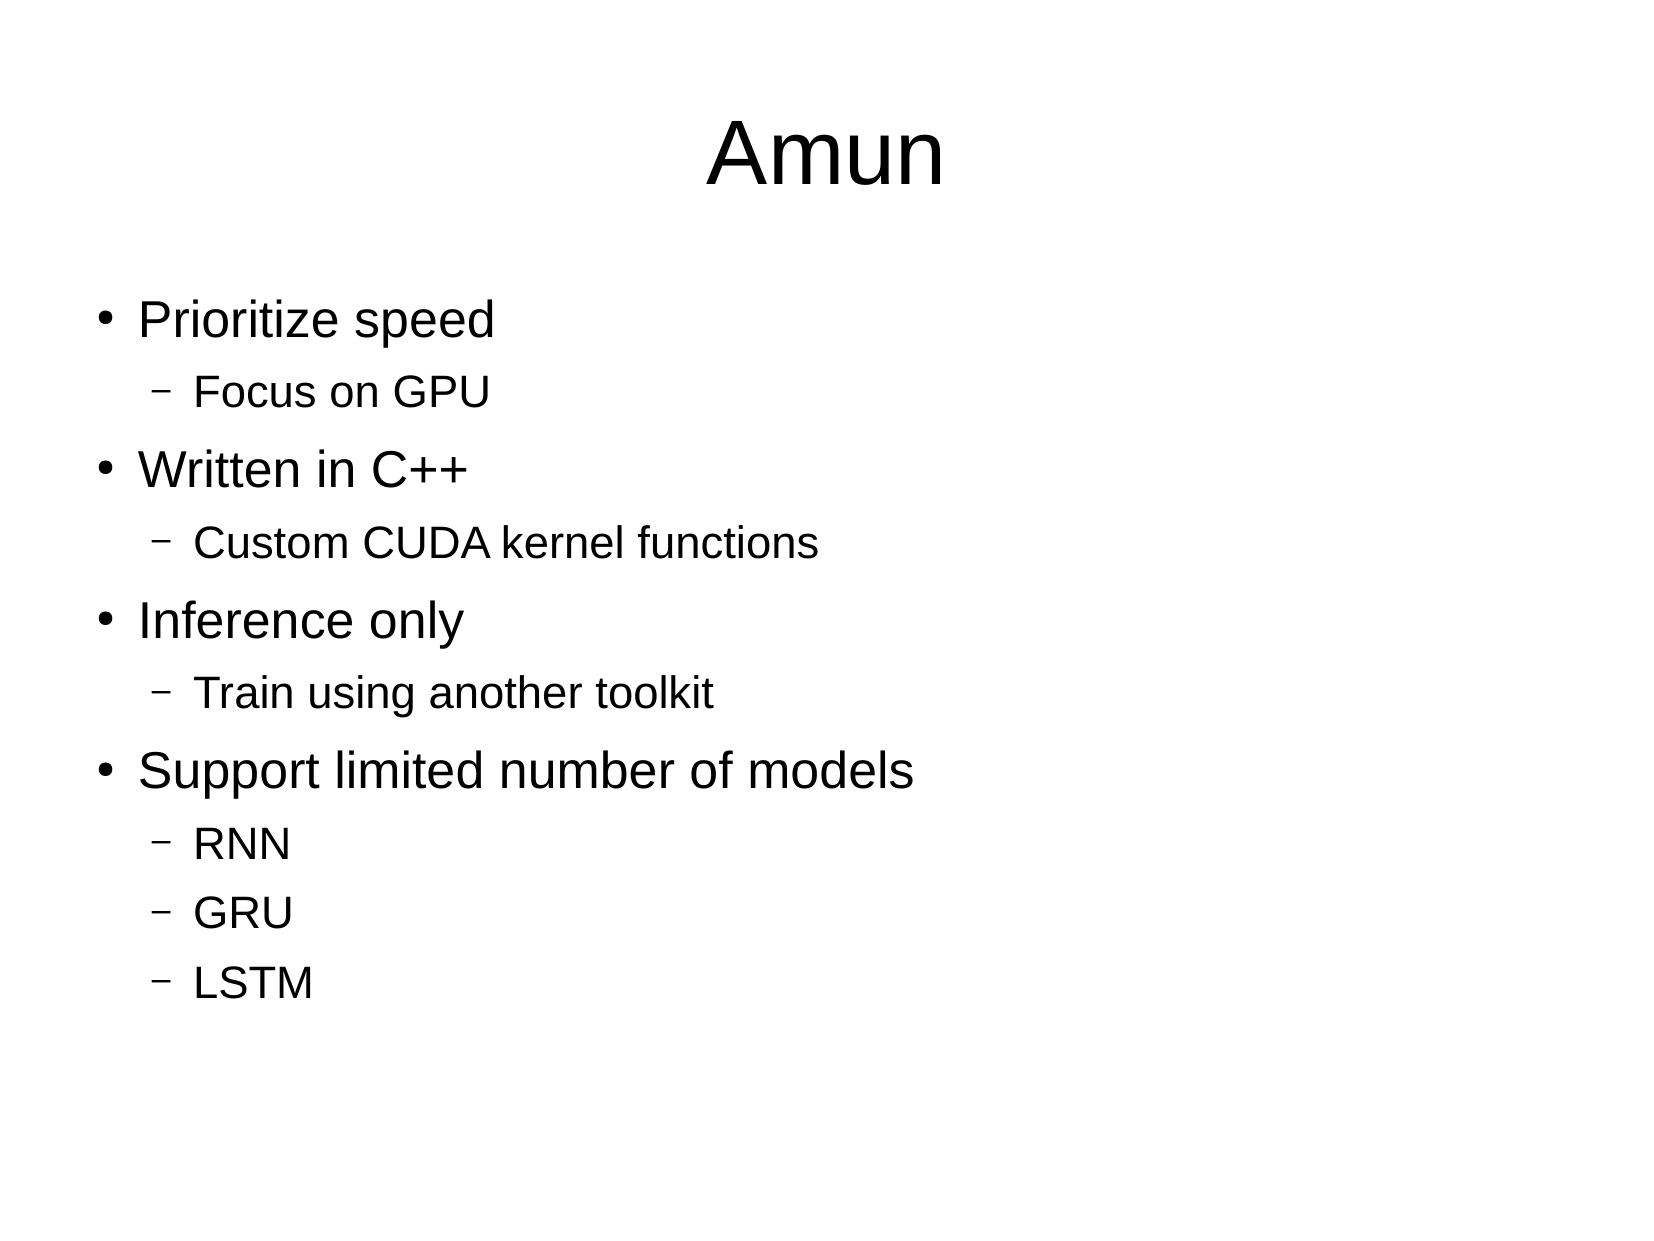

# Amun
Prioritize speed
Focus on GPU
Written in C++
Custom CUDA kernel functions
Inference only
Train using another toolkit
Support limited number of models
RNN
GRU
LSTM